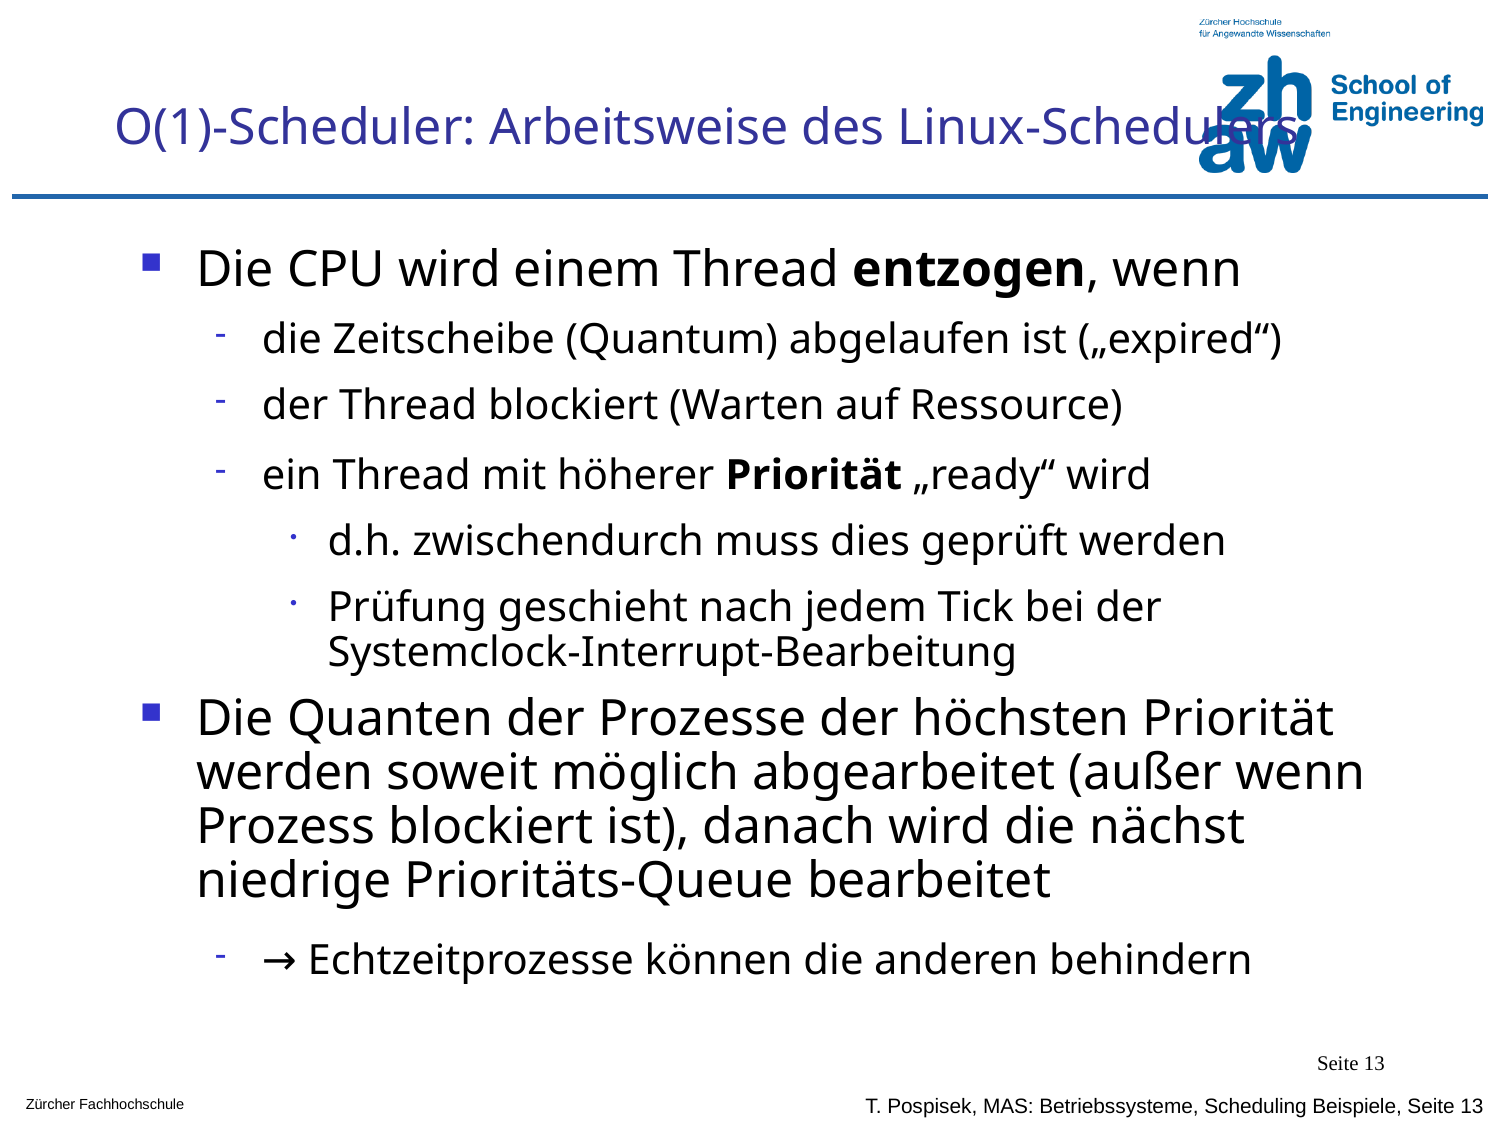

# O(1)-Scheduler: Arbeitsweise des Linux-Schedulers
Die CPU wird einem Thread entzogen, wenn
die Zeitscheibe (Quantum) abgelaufen ist („expired“)
der Thread blockiert (Warten auf Ressource)
ein Thread mit höherer Priorität „ready“ wird
d.h. zwischendurch muss dies geprüft werden
Prüfung geschieht nach jedem Tick bei der Systemclock-Interrupt-Bearbeitung
Die Quanten der Prozesse der höchsten Priorität werden soweit möglich abgearbeitet (außer wenn Prozess blockiert ist), danach wird die nächst niedrige Prioritäts-Queue bearbeitet
→ Echtzeitprozesse können die anderen behindern
Seite